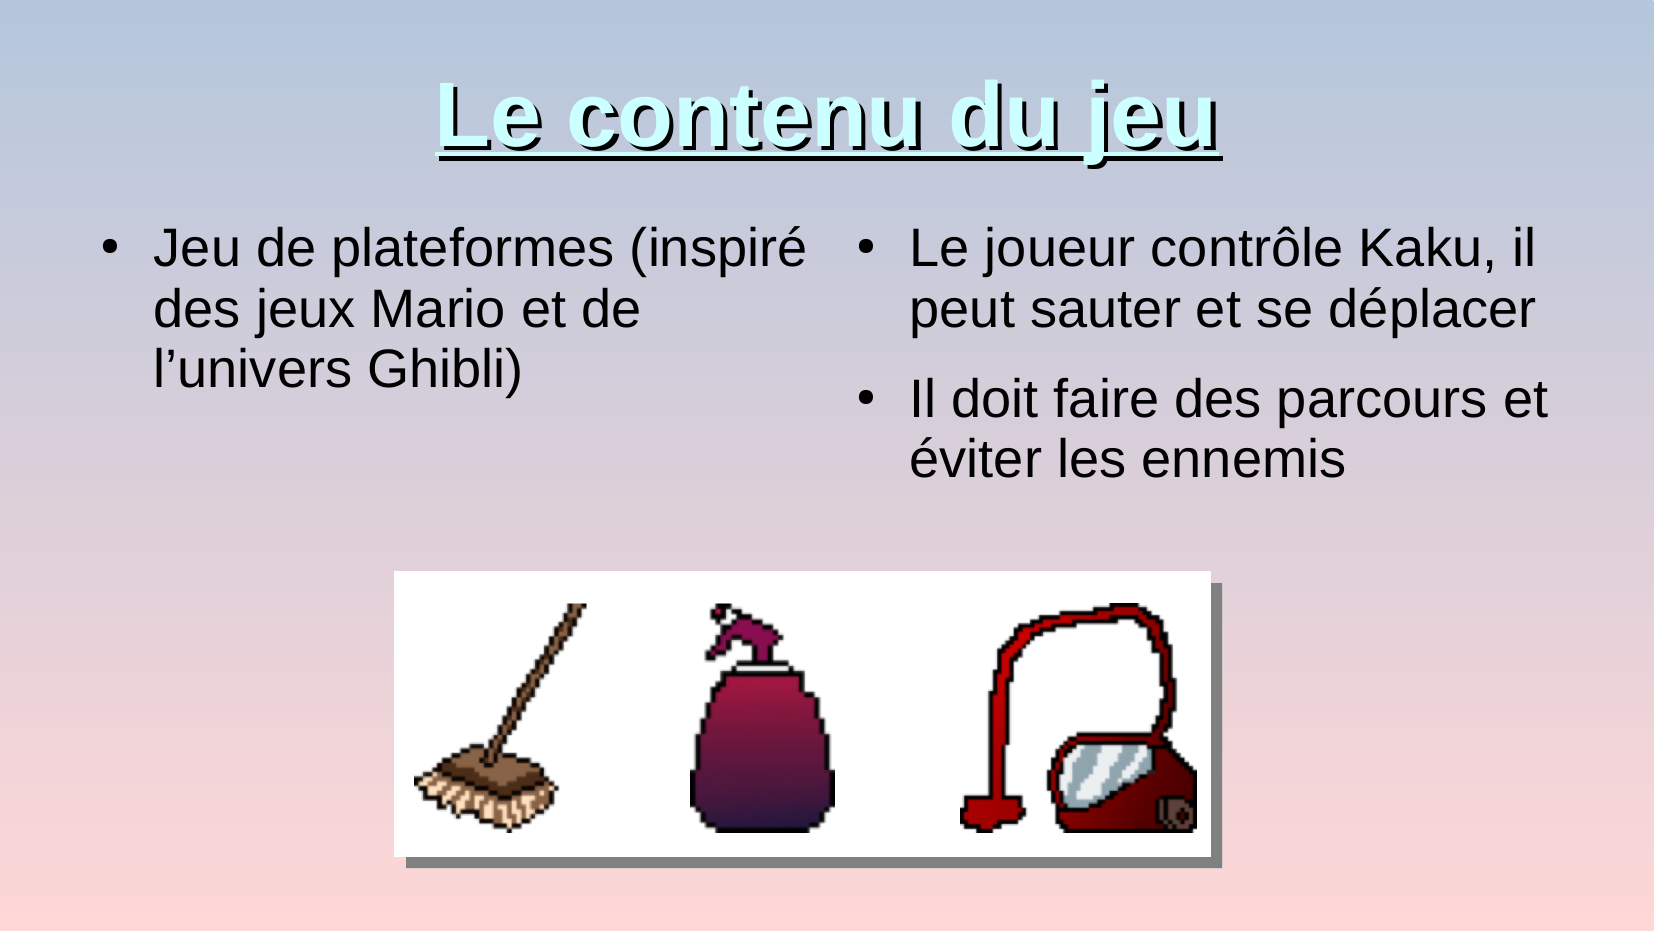

# Le contenu du jeu
Jeu de plateformes (inspiré des jeux Mario et de l’univers Ghibli)
Le joueur contrôle Kaku, il peut sauter et se déplacer
Il doit faire des parcours et éviter les ennemis